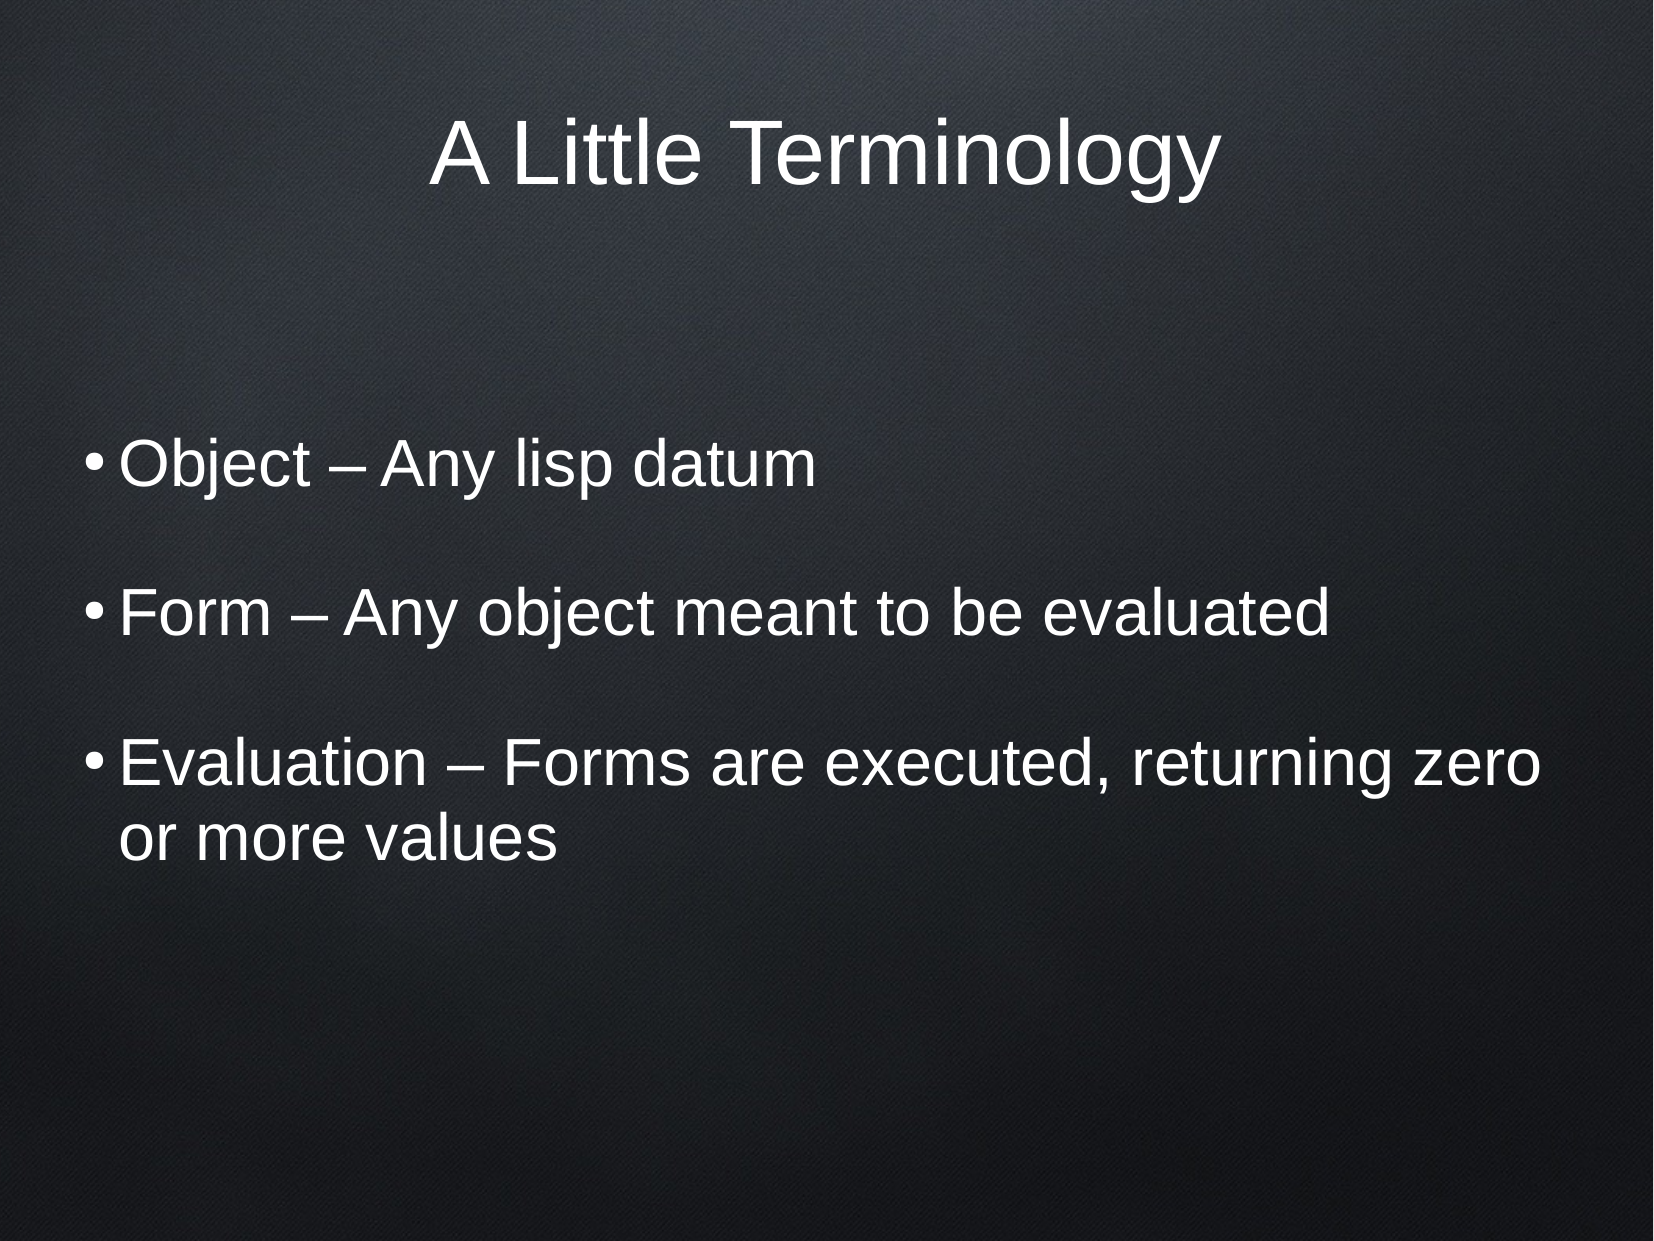

# A Little Terminology
Object – Any lisp datum
Form – Any object meant to be evaluated
Evaluation – Forms are executed, returning zero or more values